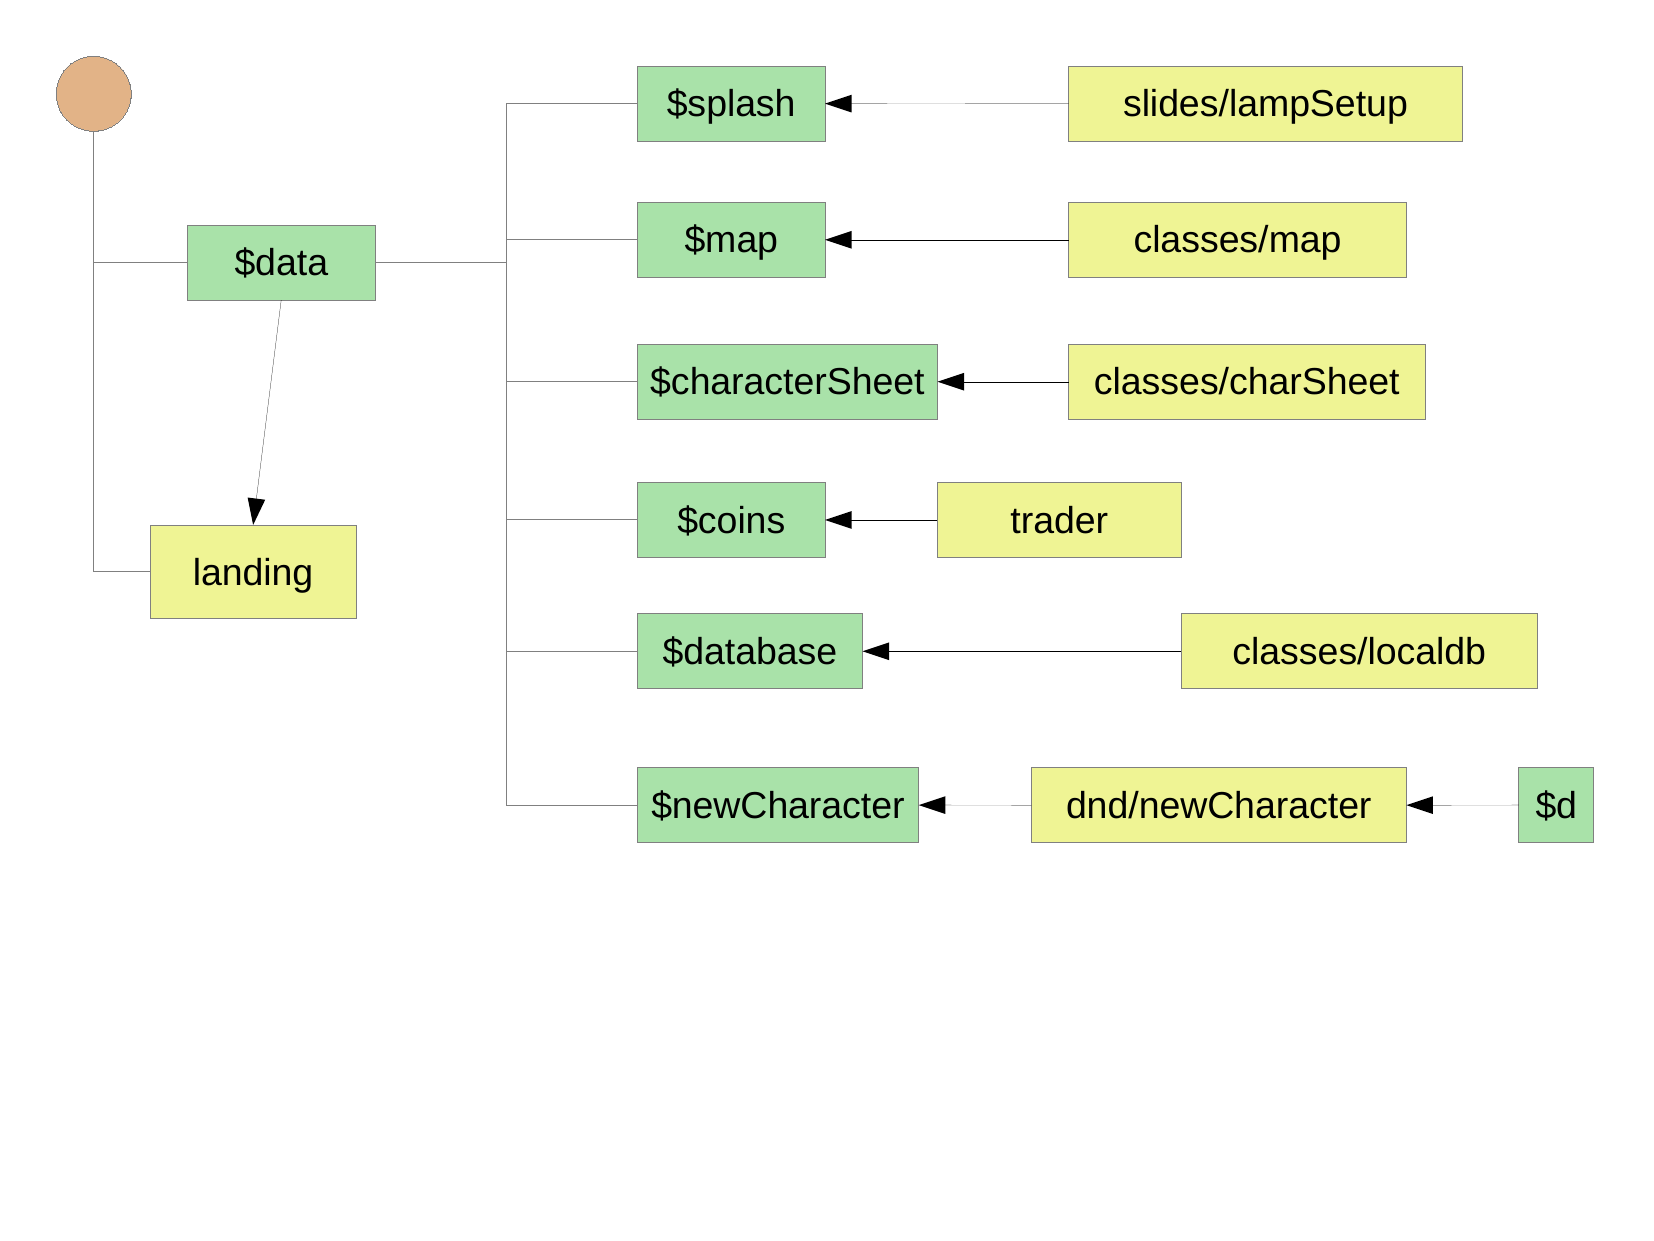

$splash
slides/lampSetup
$map
classes/map
$data
$characterSheet
classes/charSheet
$coins
trader
landing
$database
classes/localdb
$newCharacter
$d
dnd/newCharacter